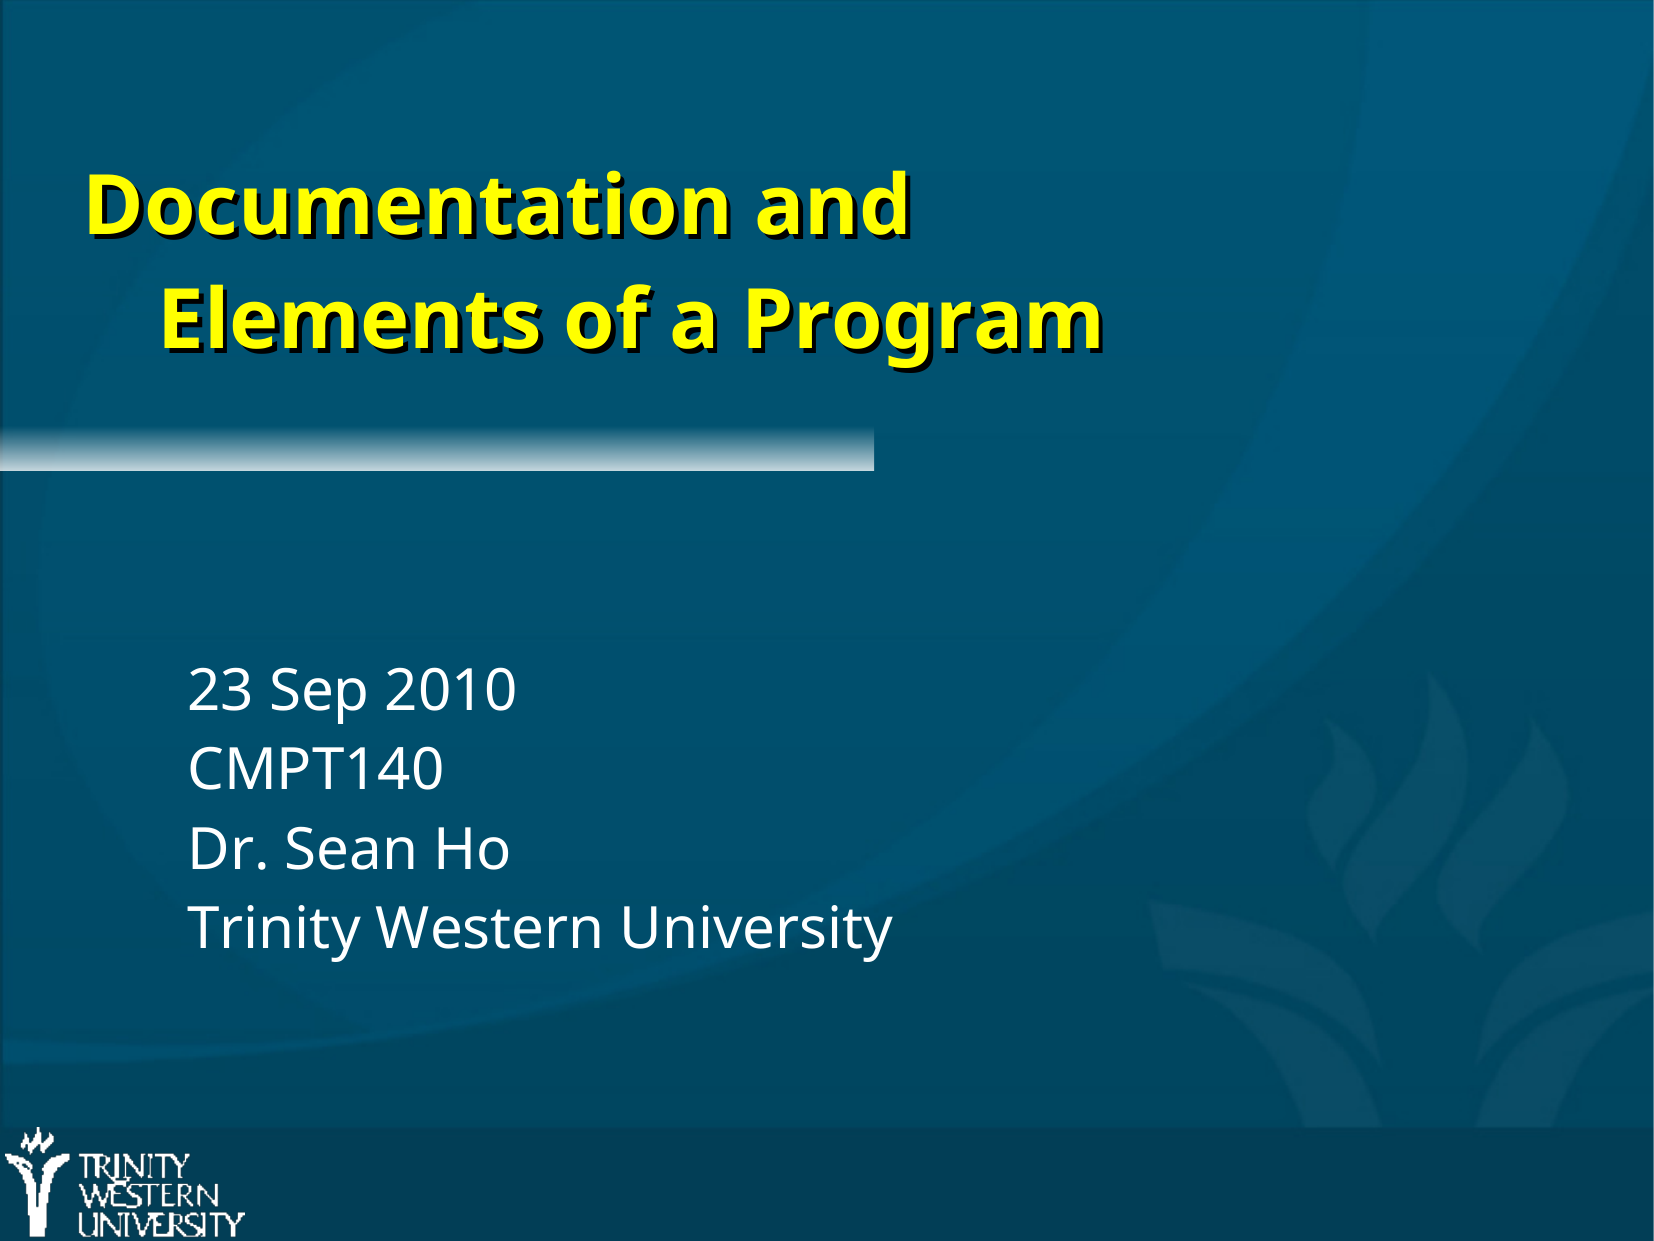

# Documentation and Elements of a Program
23 Sep 2010
CMPT140
Dr. Sean Ho
Trinity Western University